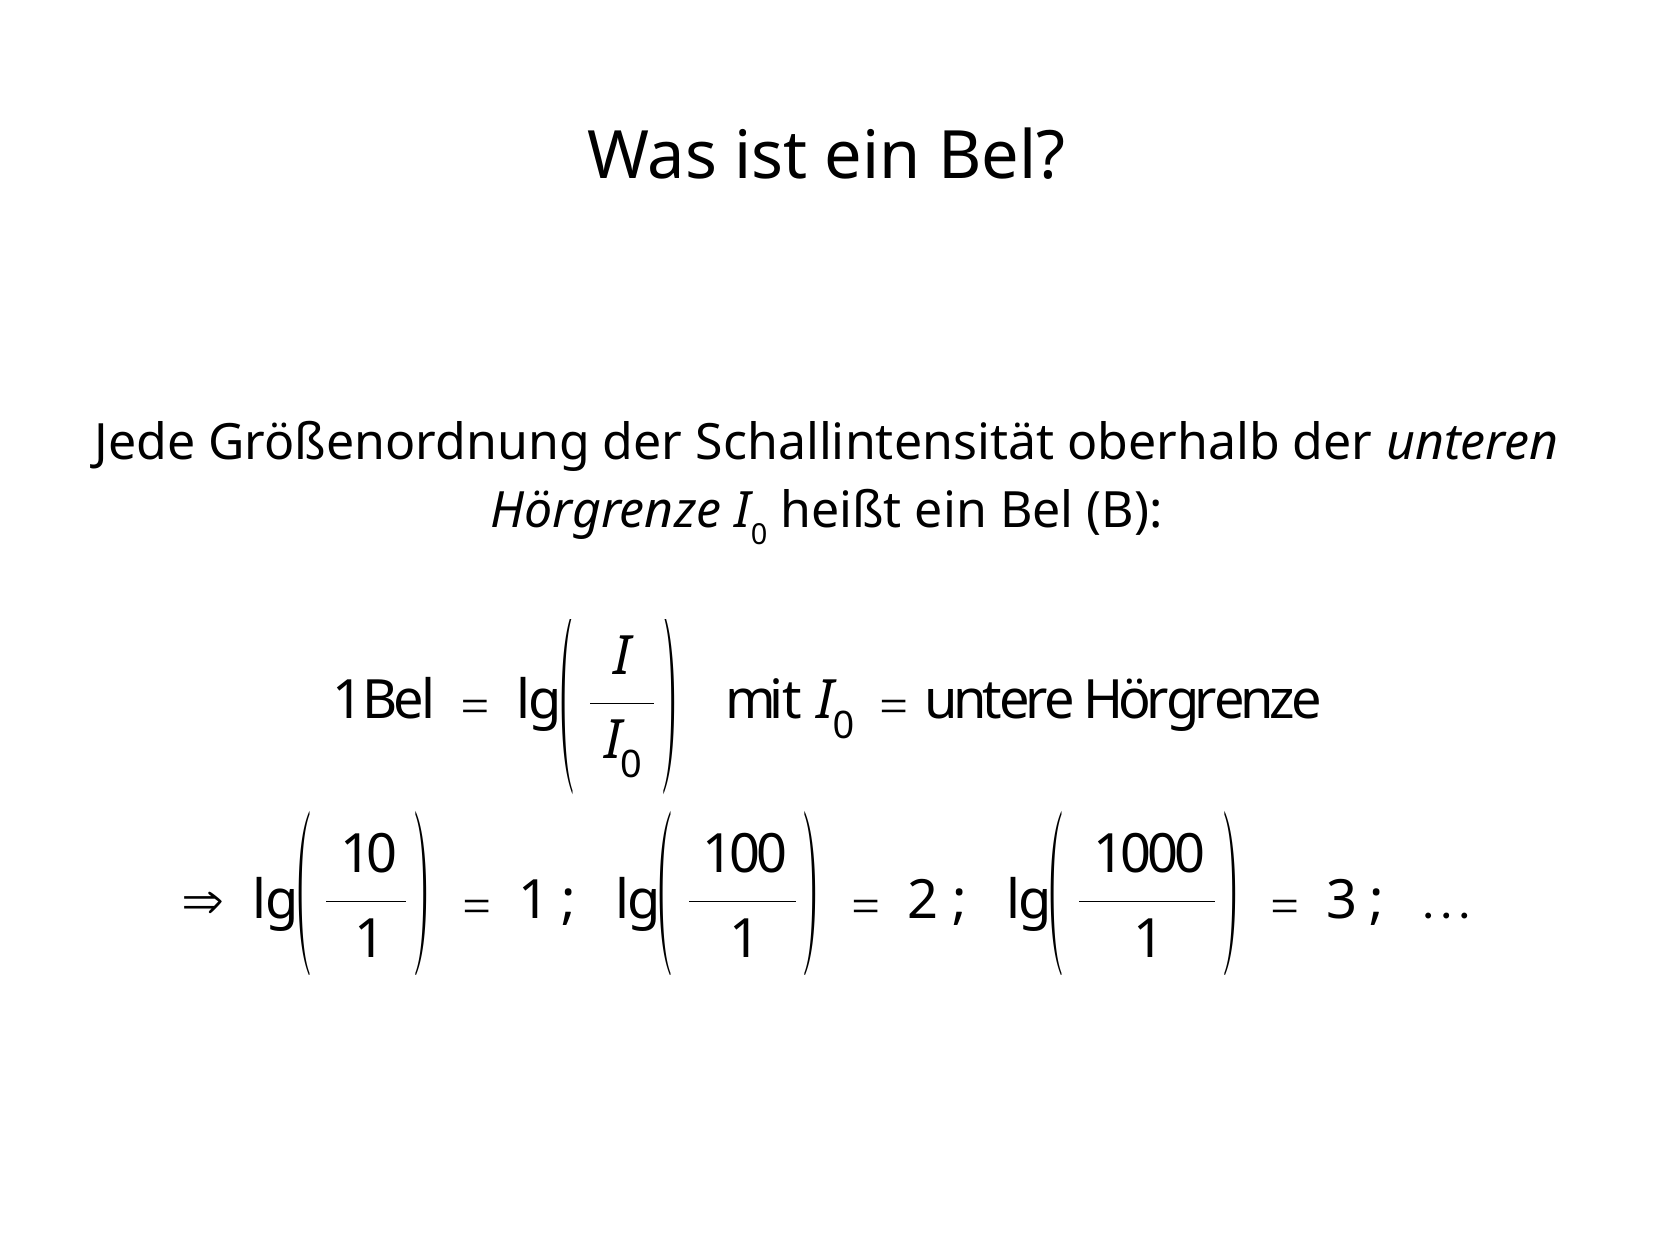

# Was ist ein Bel?
Jede Größenordnung der Schallintensität oberhalb der unteren Hörgrenze I0 heißt ein Bel (B):